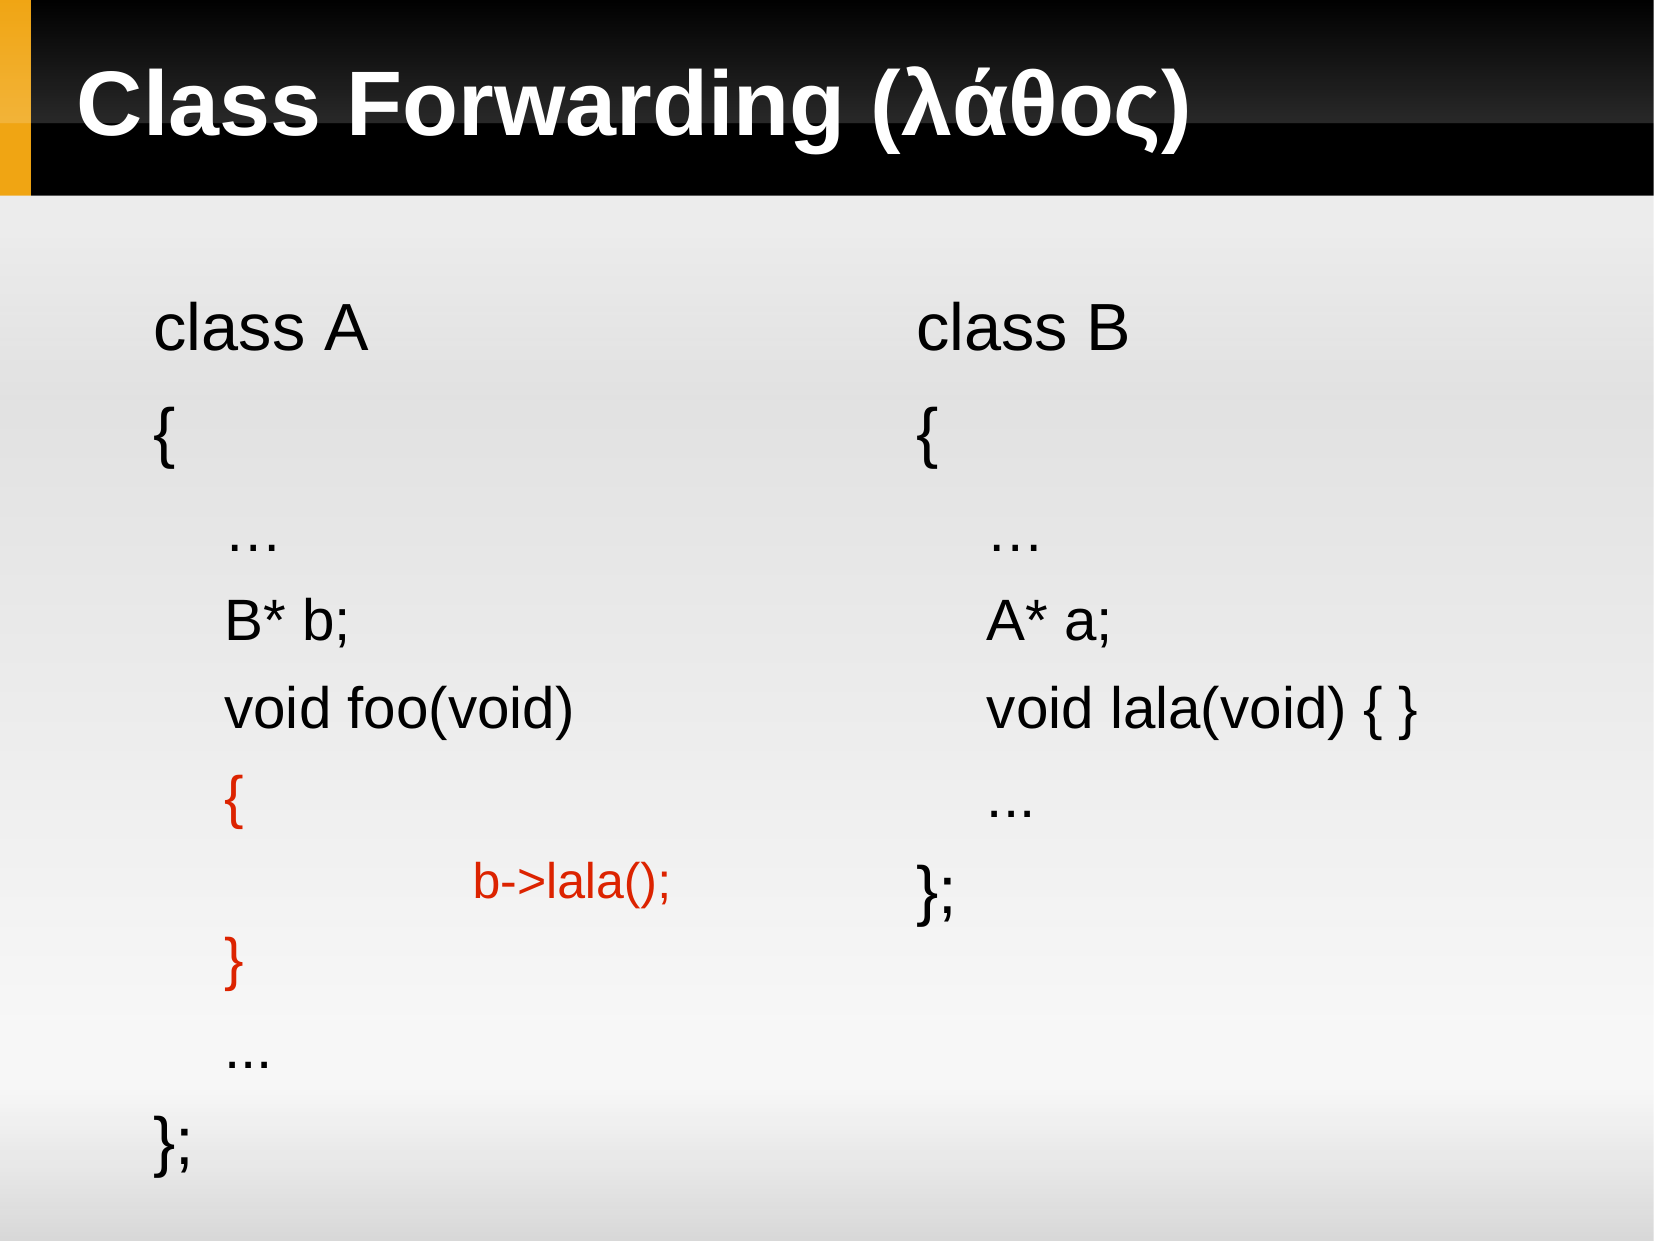

# Class Forwarding (λάθος)
class A
{
…
B* b;
void foo(void)
{
b->lala();
}
...
};
class B
{
…
A* a;
void lala(void) { }
...
};